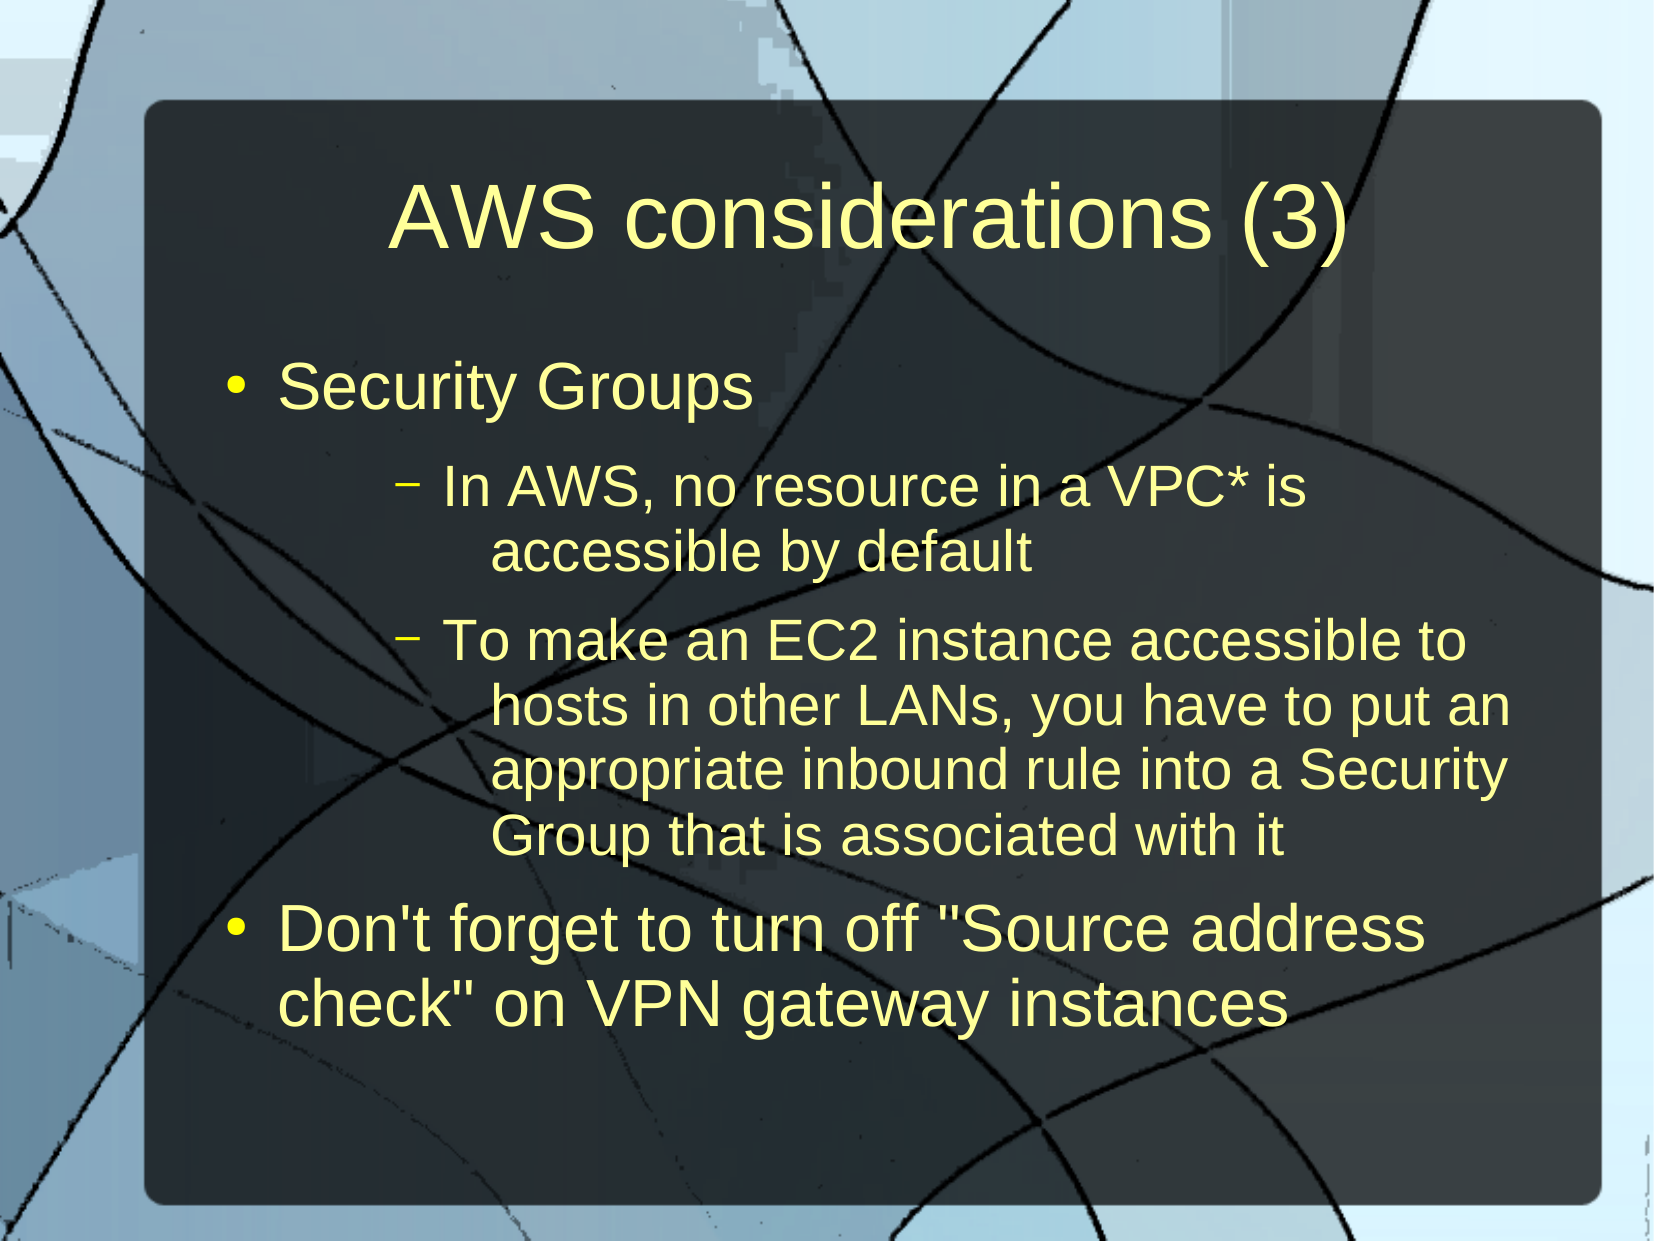

# AWS considerations (3)
Security Groups
In AWS, no resource in a VPC* is accessible by default
To make an EC2 instance accessible to hosts in other LANs, you have to put an appropriate inbound rule into a Security Group that is associated with it
Don't forget to turn off "Source address check" on VPN gateway instances